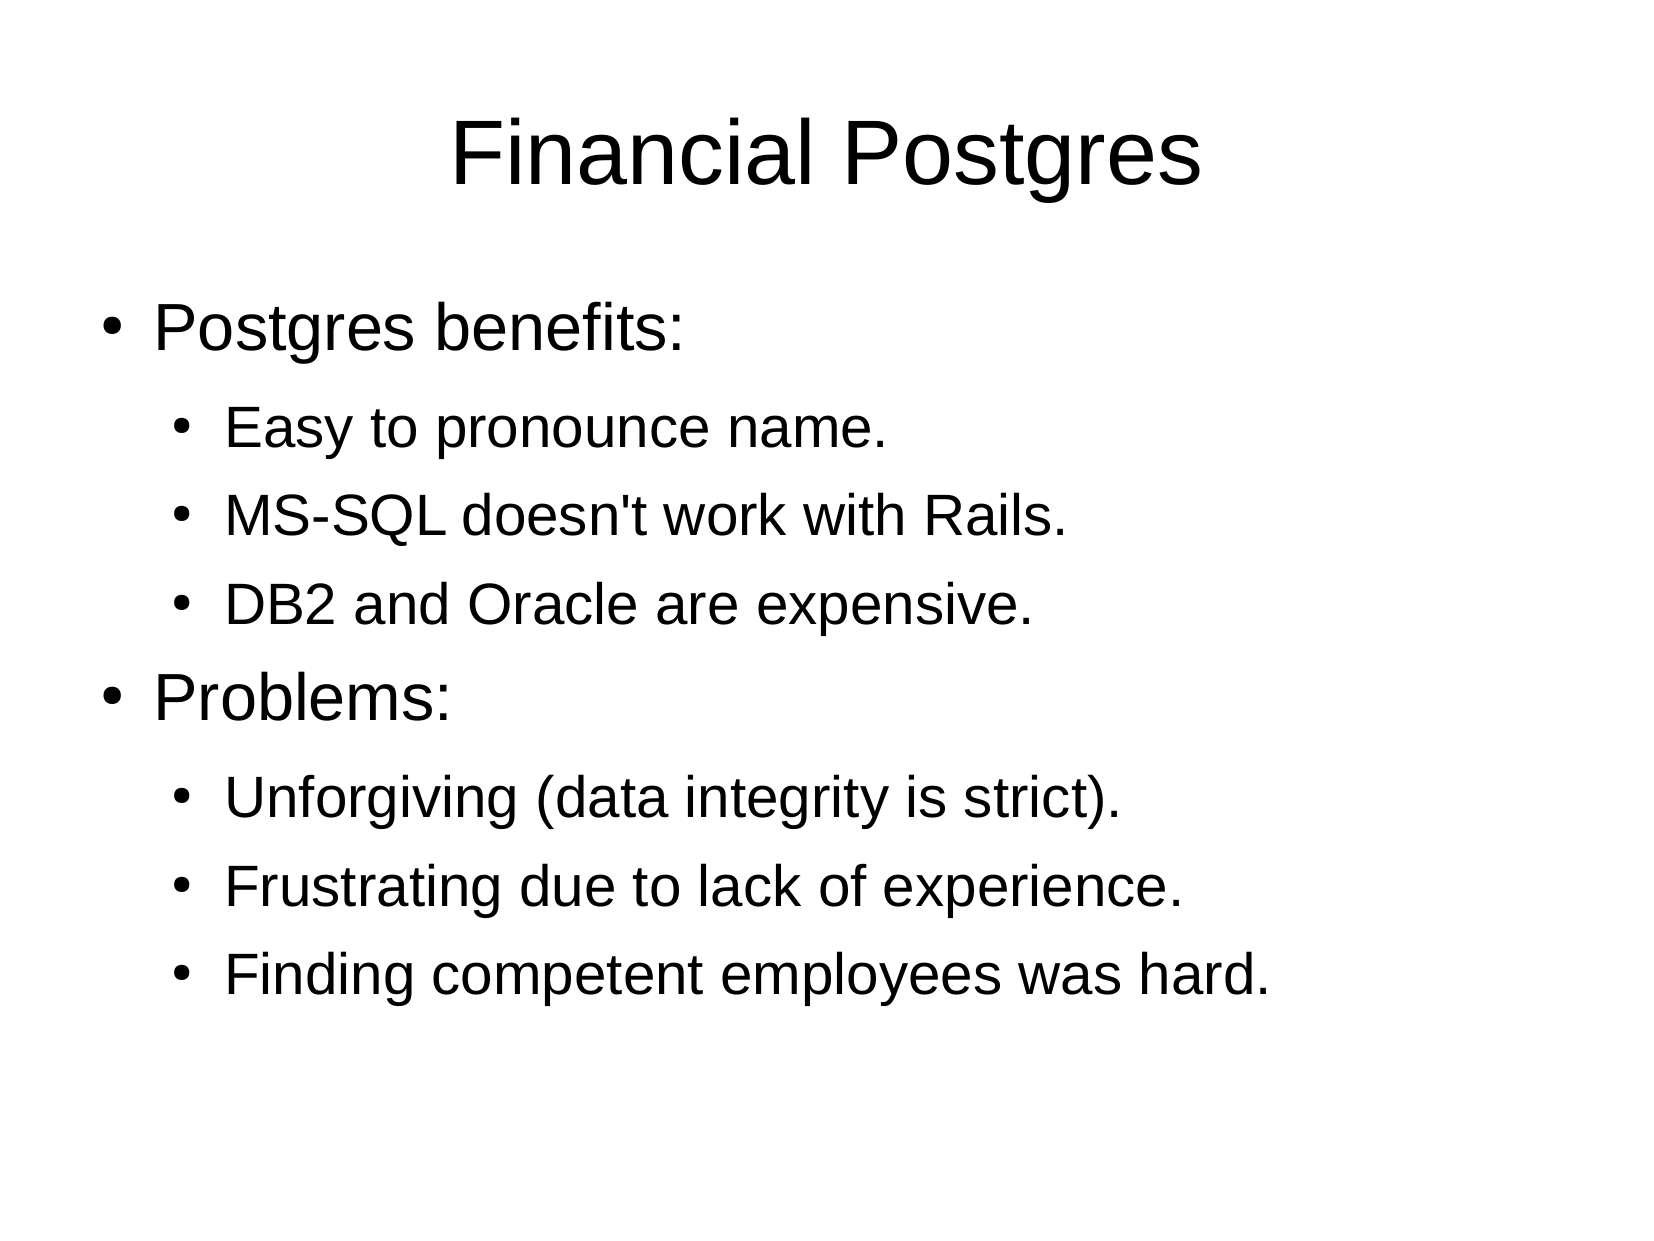

# Financial Postgres
Postgres benefits:
Easy to pronounce name.
MS-SQL doesn't work with Rails.
DB2 and Oracle are expensive.
Problems:
Unforgiving (data integrity is strict).
Frustrating due to lack of experience.
Finding competent employees was hard.